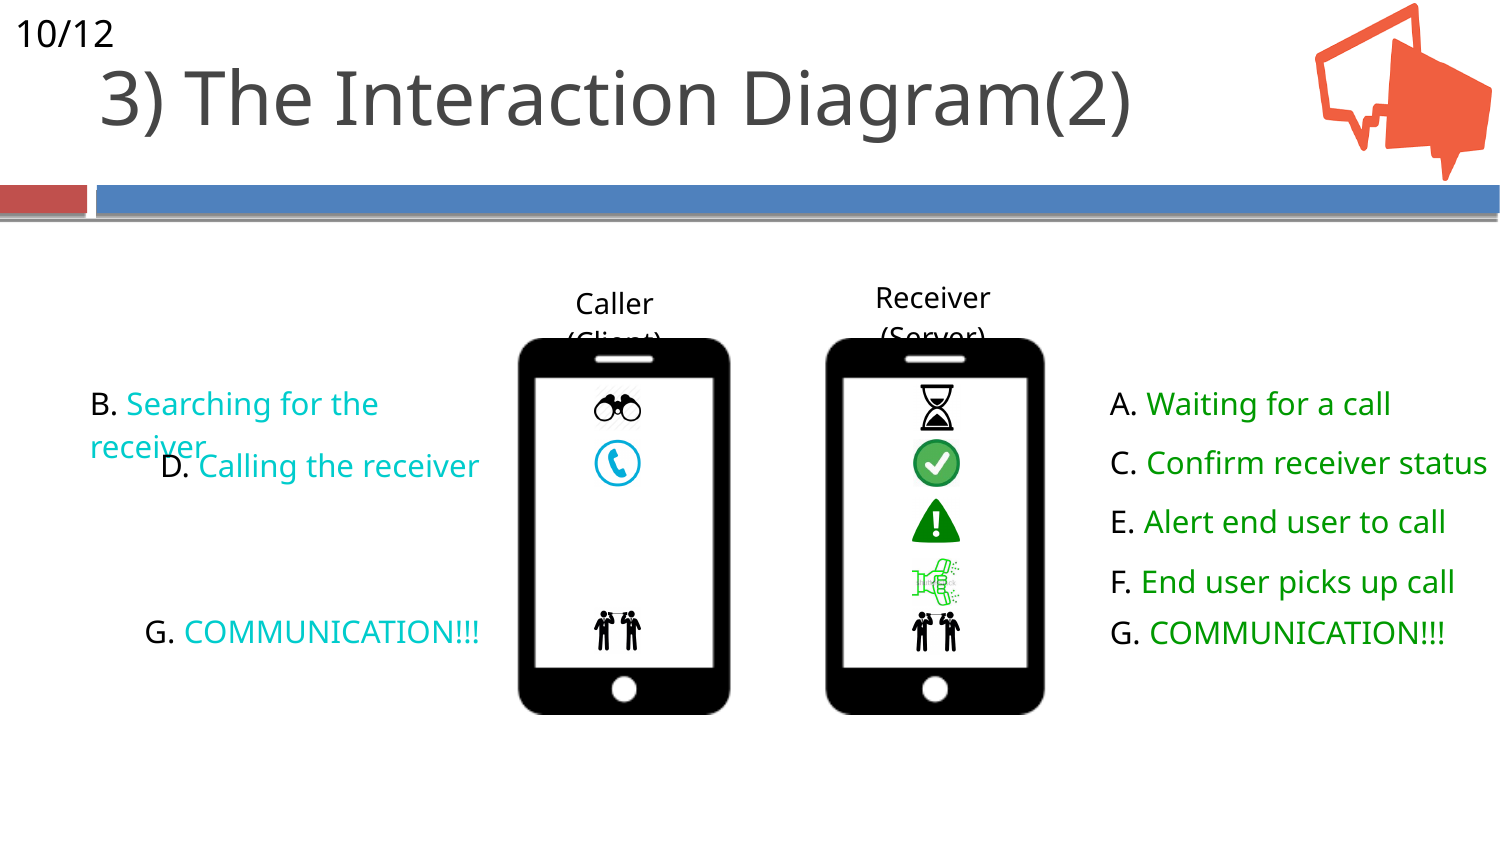

10/12
3) The Interaction Diagram(2)
Receiver
(Server)
Caller
(Client)
B. Searching for the receiver
A. Waiting for a call
C. Confirm receiver status
D. Calling the receiver
E. Alert end user to call
F. End user picks up call
G. COMMUNICATION!!!
G. COMMUNICATION!!!